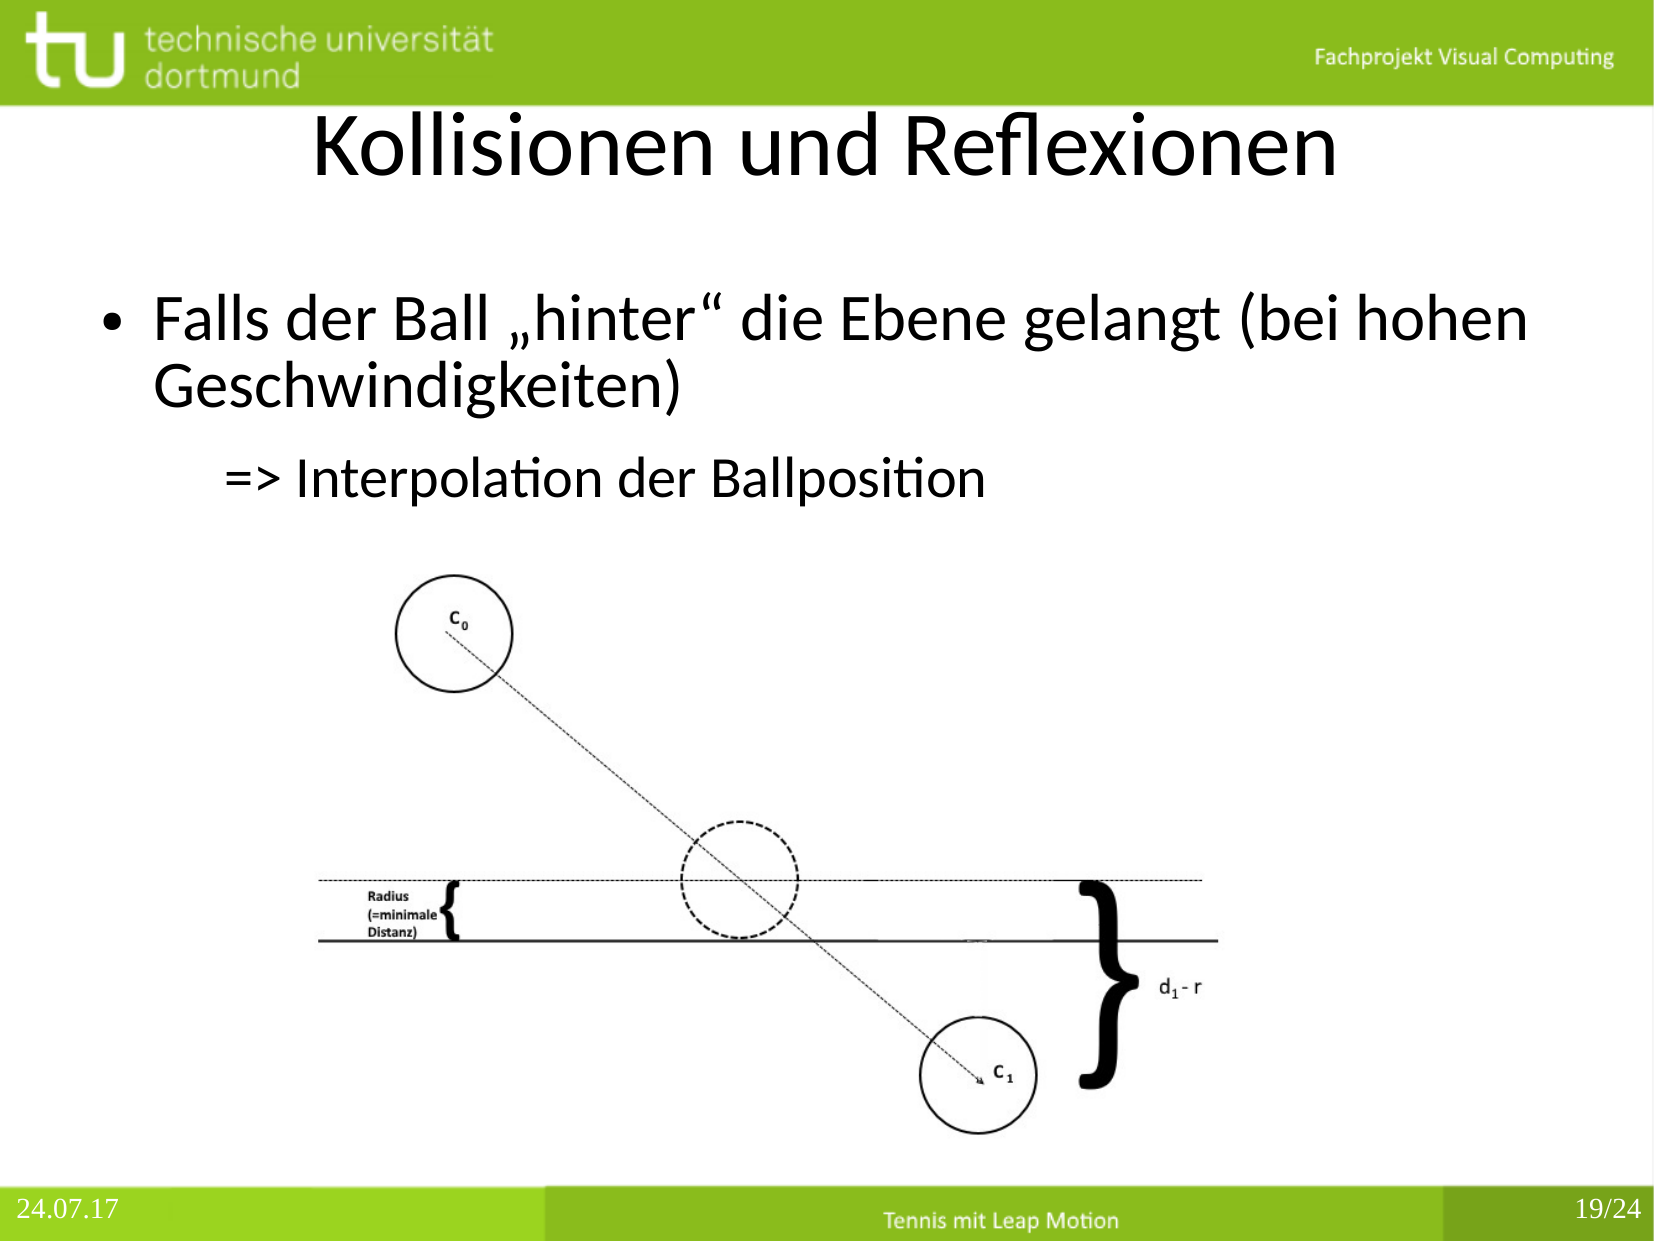

# Kollisionen und Reflexionen
Falls der Ball „hinter“ die Ebene gelangt (bei hohen Geschwindigkeiten)
=> Interpolation der Ballposition
24.07.17
19